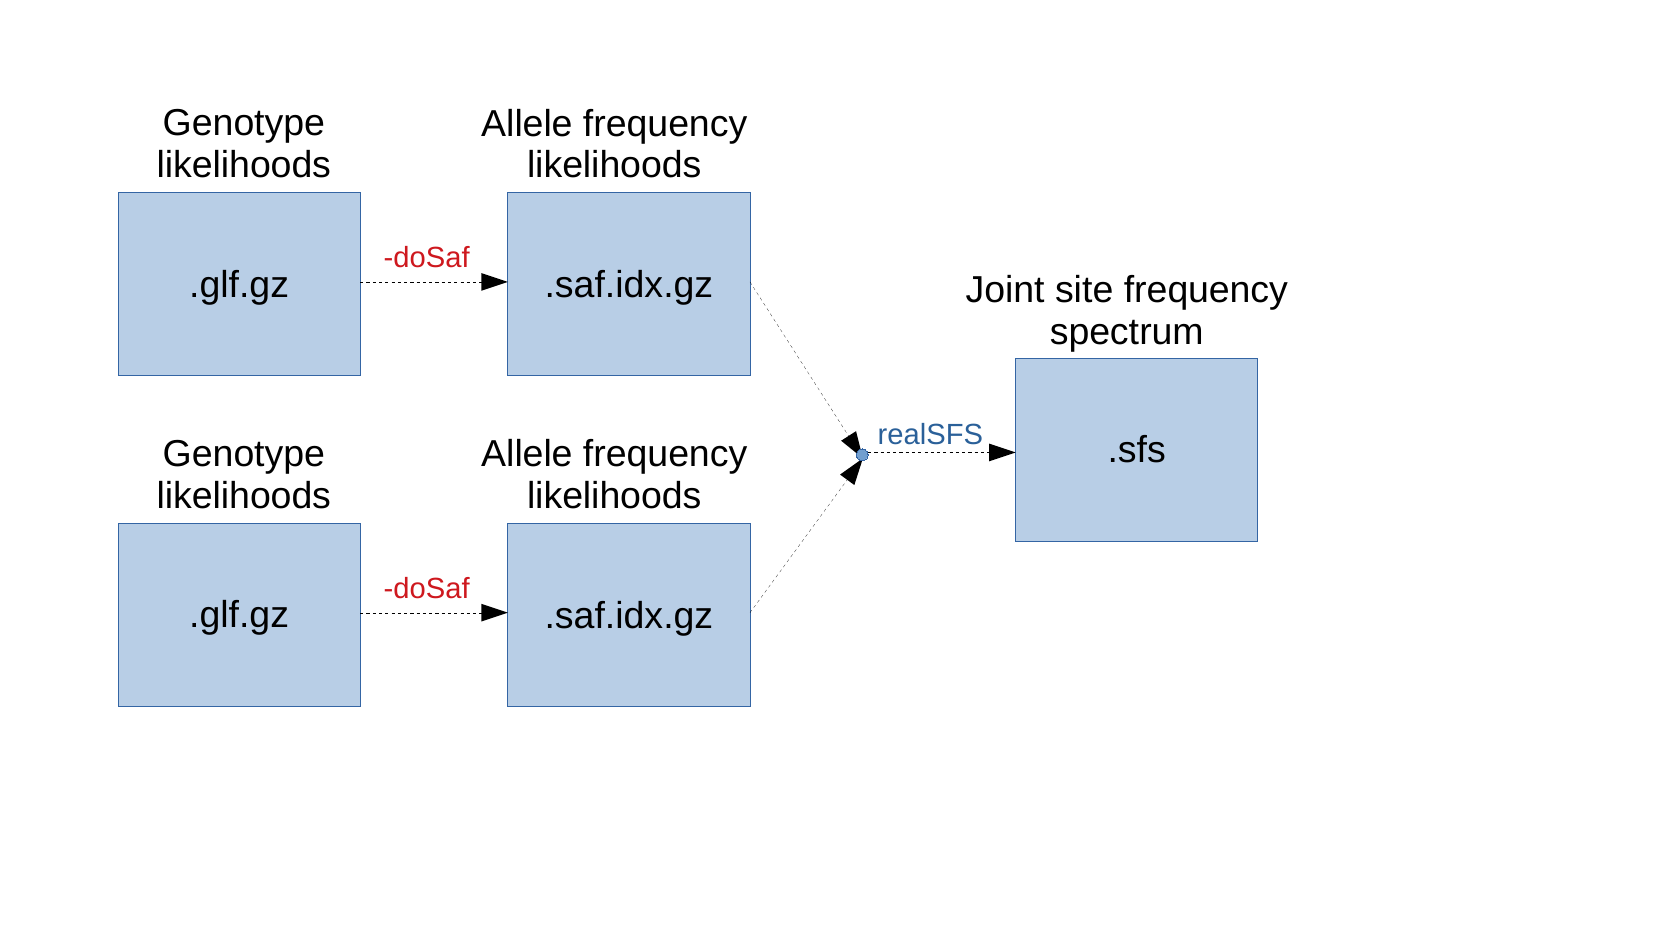

Genotype likelihoods
Allele frequency likelihoods
.glf.gz
.saf.idx.gz
-doSaf
Joint site frequency spectrum
.sfs
realSFS
Genotype likelihoods
Allele frequency likelihoods
.glf.gz
.saf.idx.gz
-doSaf